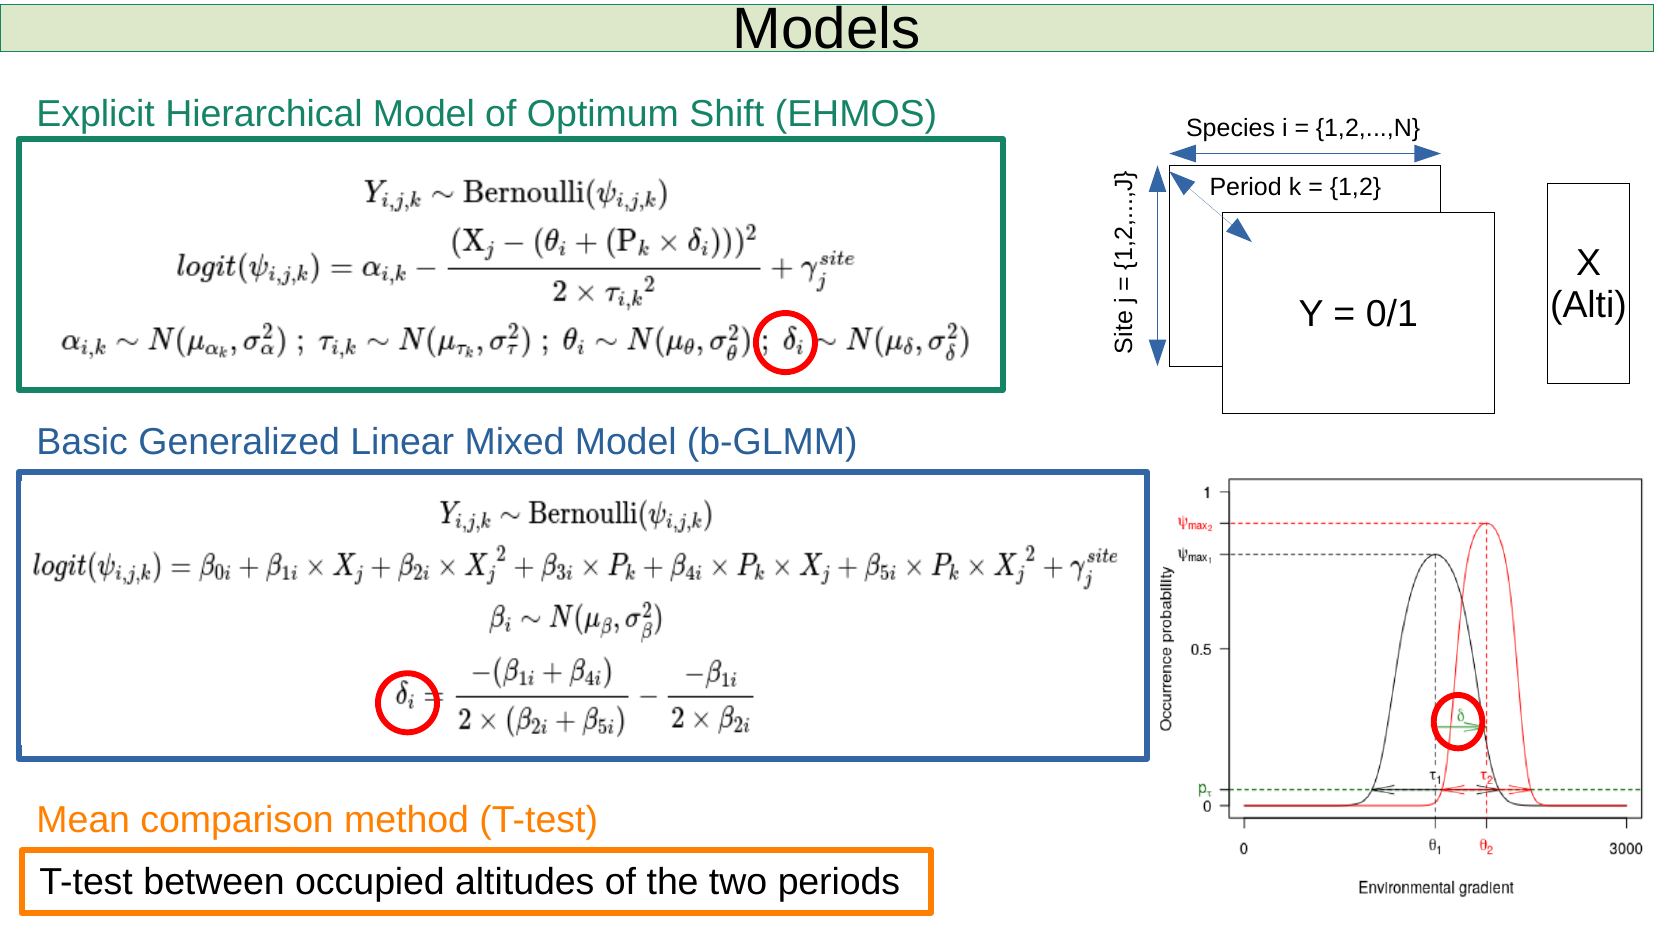

Models
Explicit Hierarchical Model of Optimum Shift (EHMOS)
Species i = {1,2,...,N}
0/1
Period k = {1,2}
X
(Alti)
Y = 0/1
Site j = {1,2,...,J}
Basic Generalized Linear Mixed Model (b-GLMM)
Mean comparison method (T-test)
T-test between occupied altitudes of the two periods